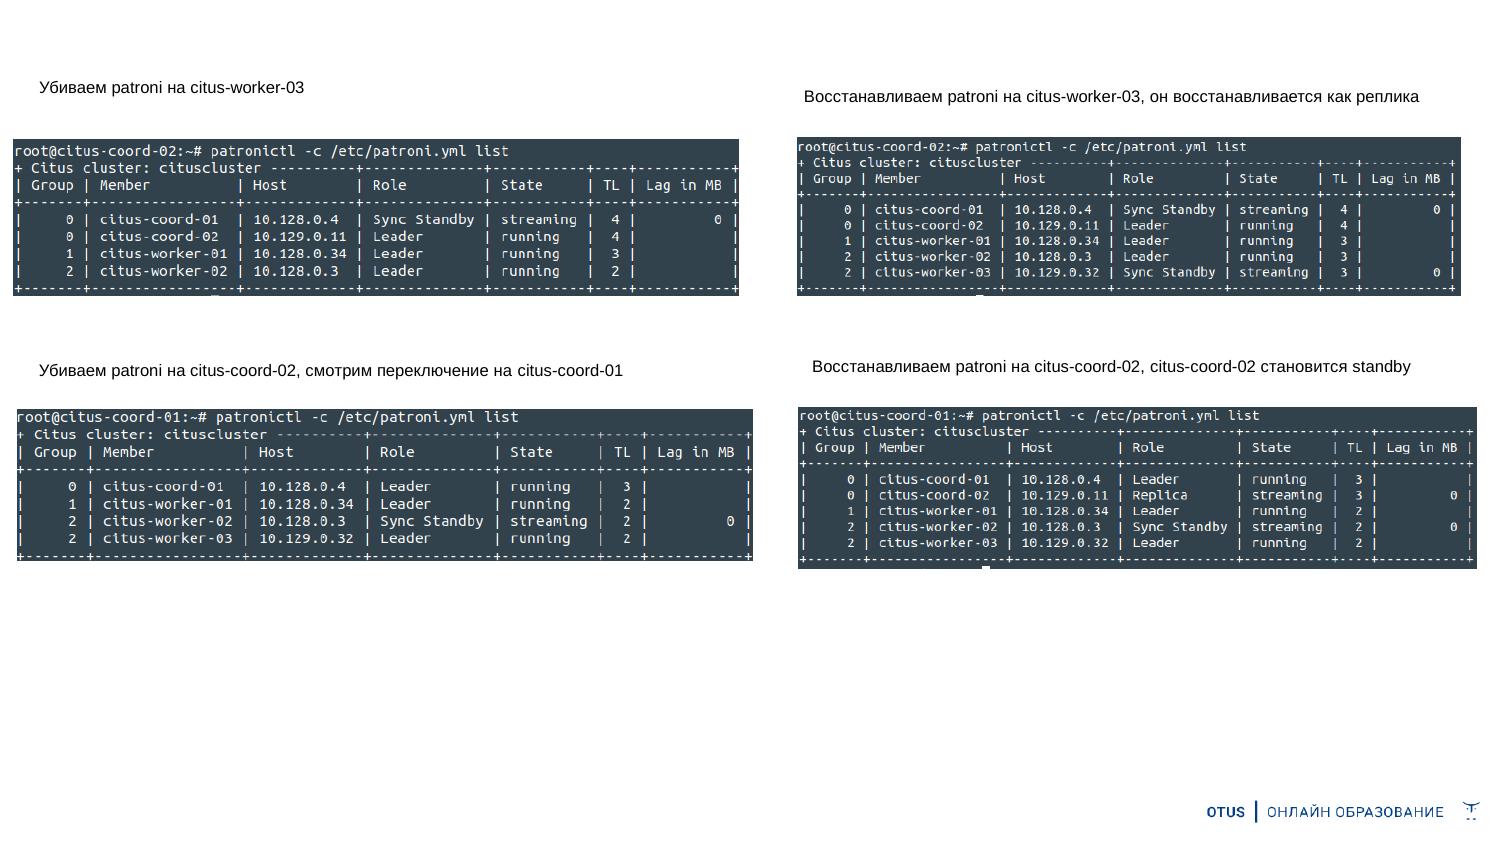

Убиваем patroni на citus-worker-03
Восстанавливаем patroni на citus-worker-03, он восстанавливается как реплика
Восстанавливаем patroni на citus-coord-02, citus-coord-02 становится standby
Убиваем patroni на citus-coord-02, смотрим переключение на citus-coord-01